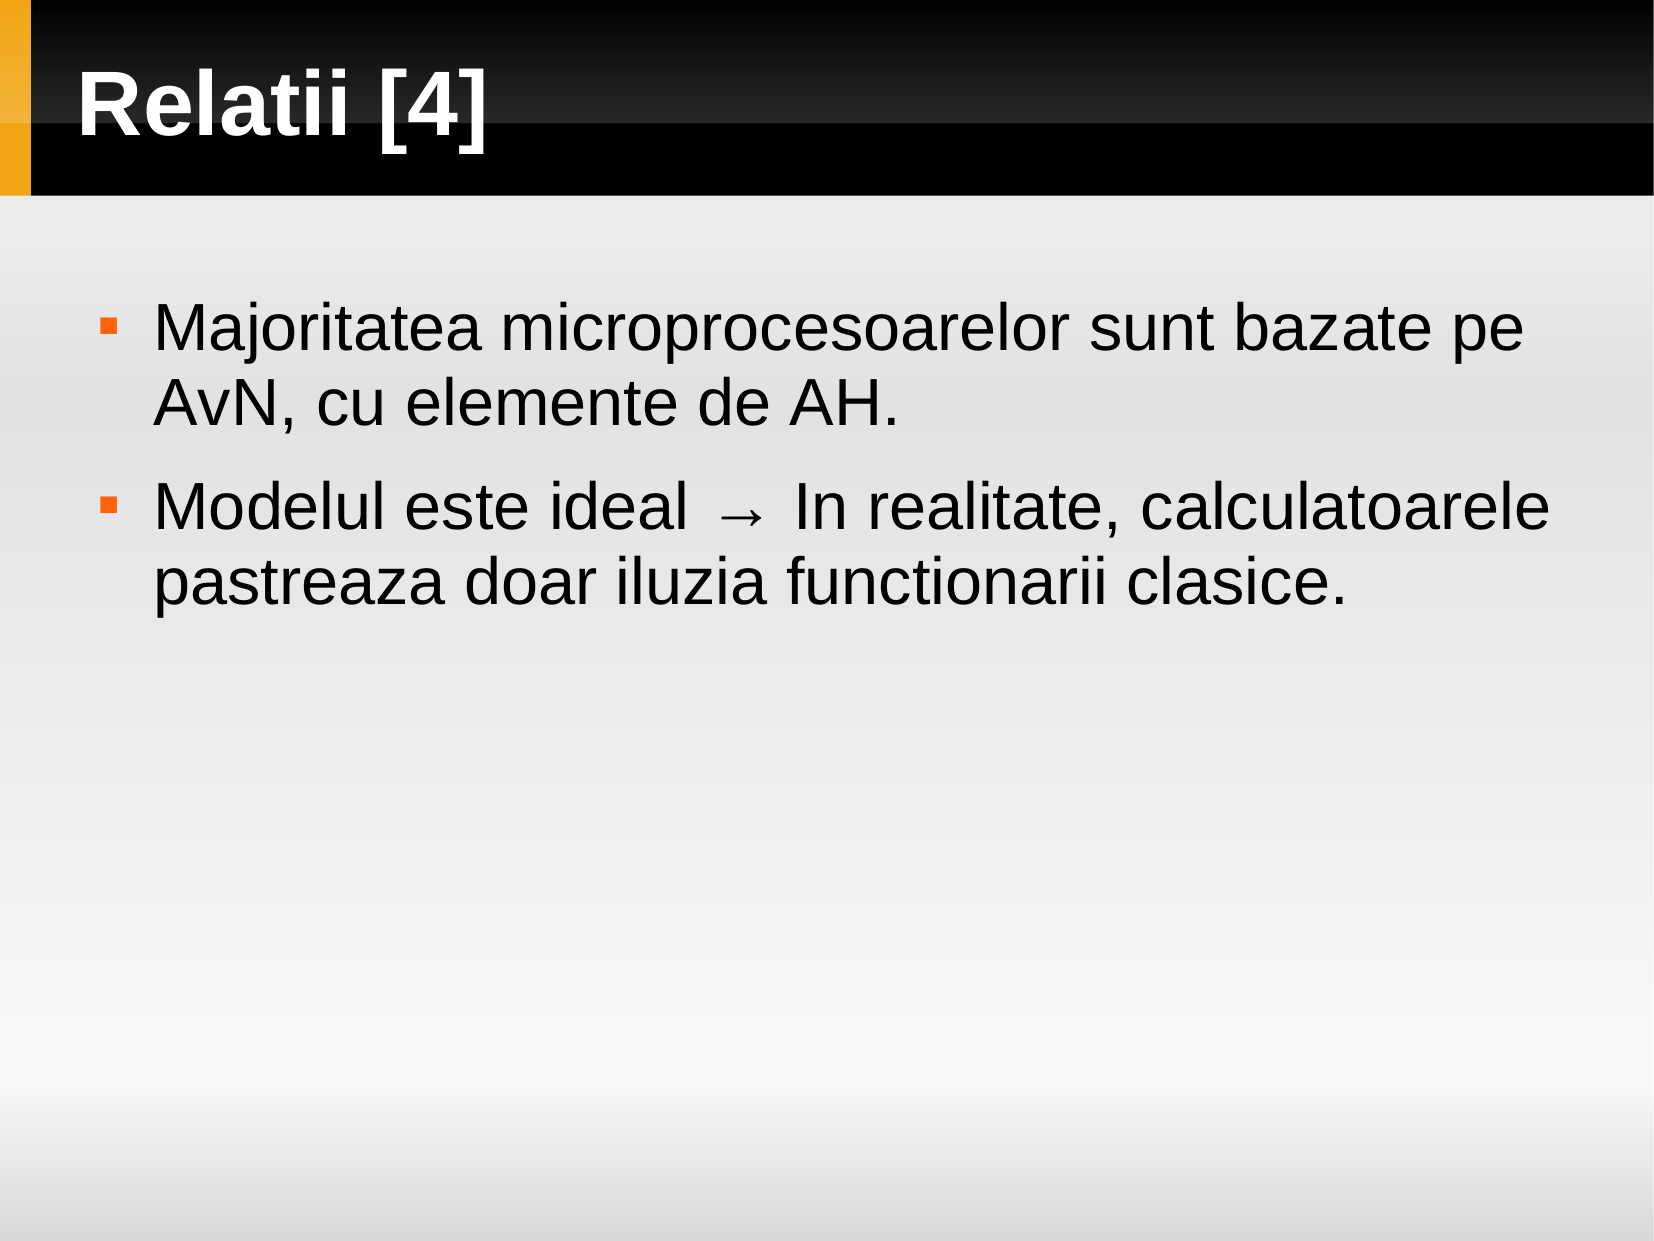

# Relatii [4]
Majoritatea microprocesoarelor sunt bazate pe AvN, cu elemente de AH.
Modelul este ideal → In realitate, calculatoarele pastreaza doar iluzia functionarii clasice.